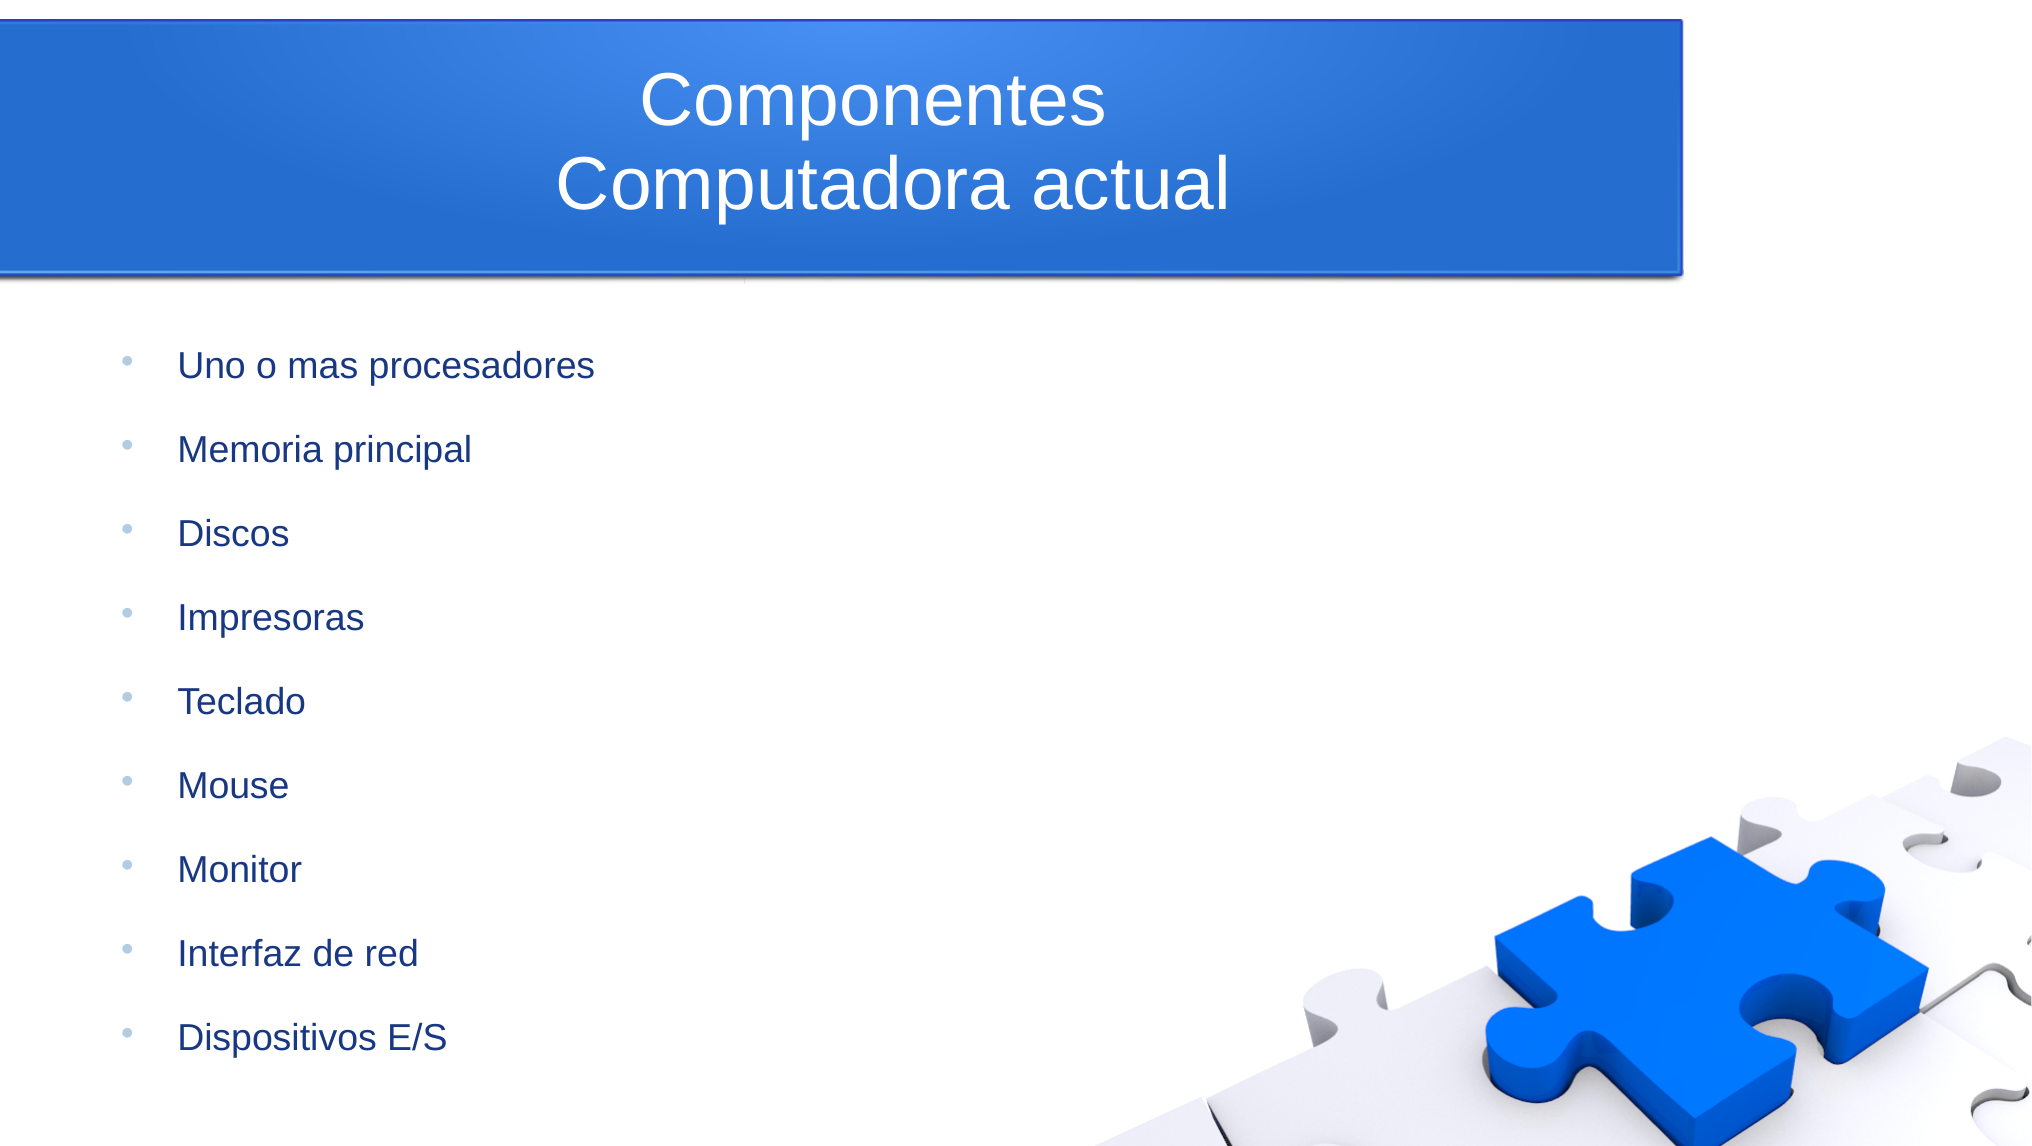

# Componentes Computadora actual
Uno o mas procesadores
Memoria principal
Discos
Impresoras
Teclado
Mouse
Monitor
Interfaz de red
Dispositivos E/S